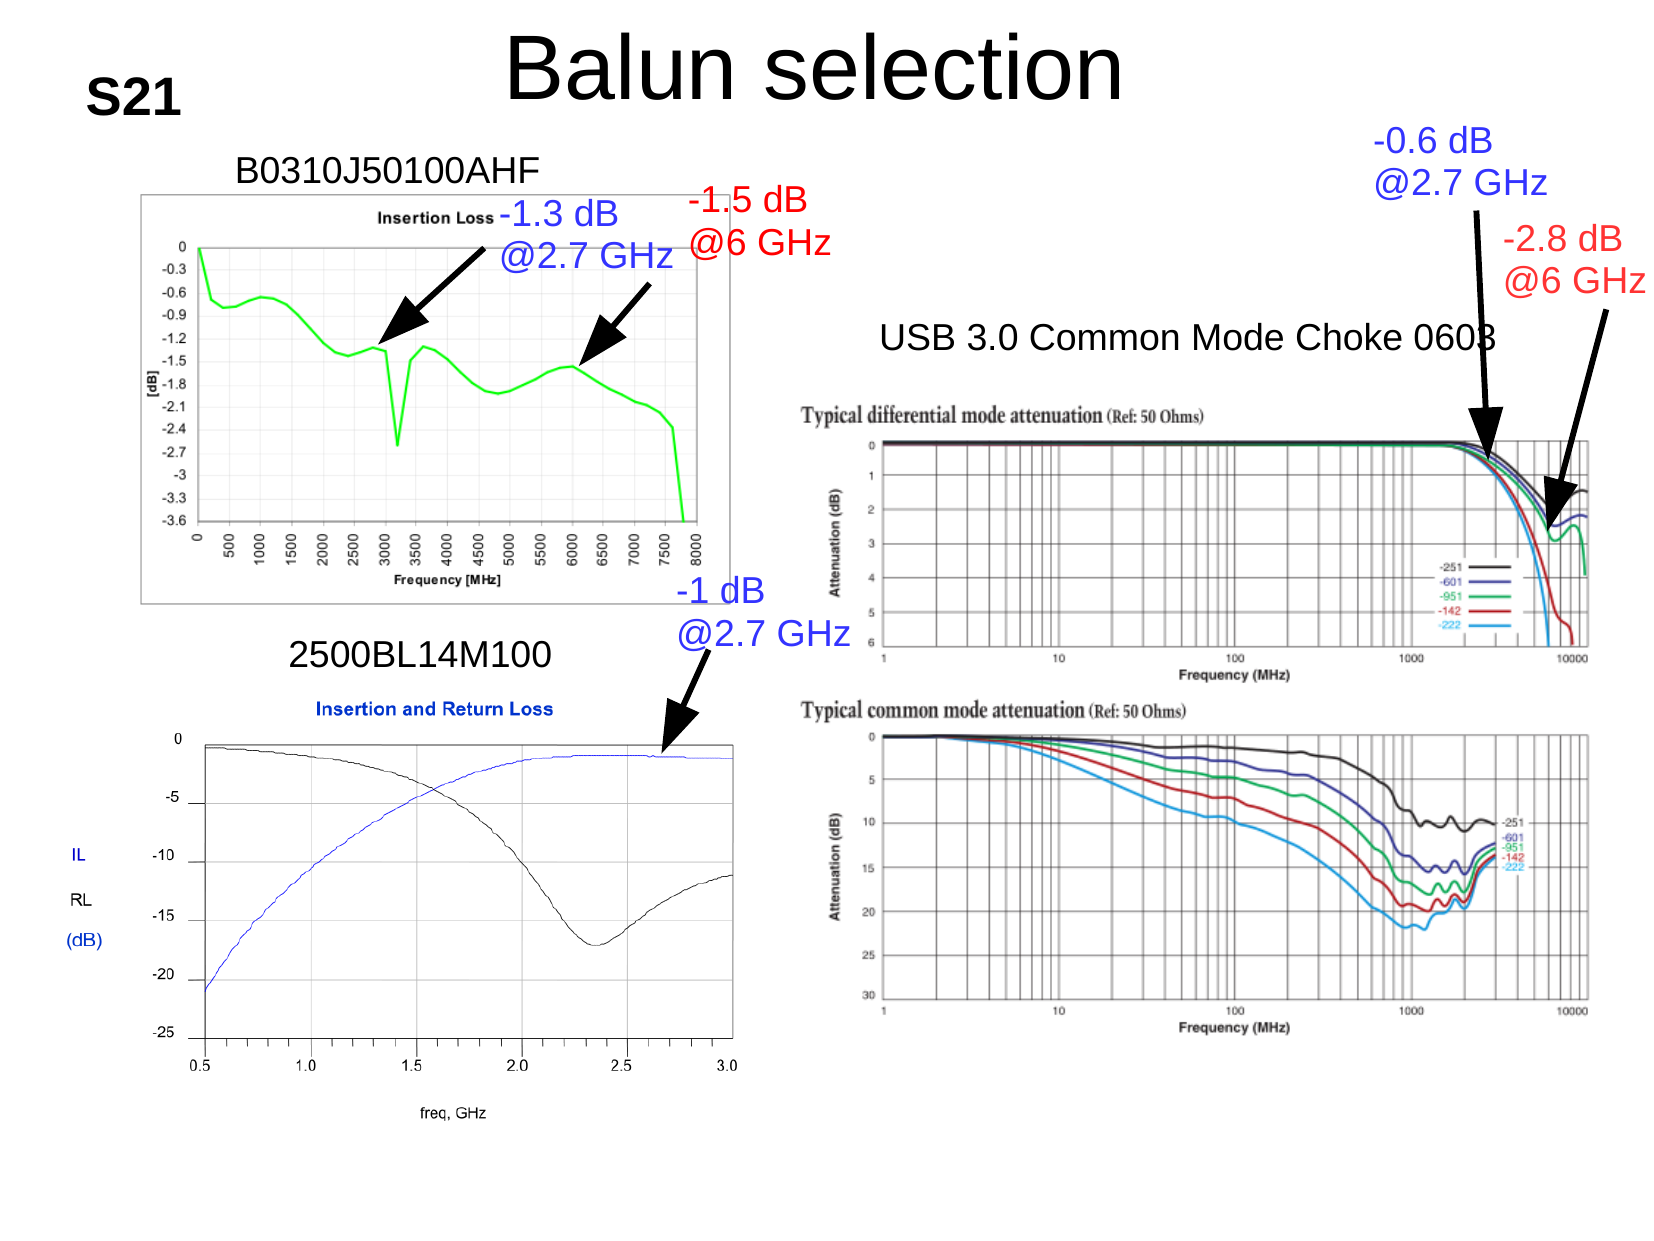

# Balun selection
S21
-0.6 dB
@2.7 GHz
B0310J50100AHF
-1.5 dB
@6 GHz
-1.3 dB
@2.7 GHz
-2.8 dB
@6 GHz
USB 3.0 Common Mode Choke 0603
-1 dB
@2.7 GHz
2500BL14M100